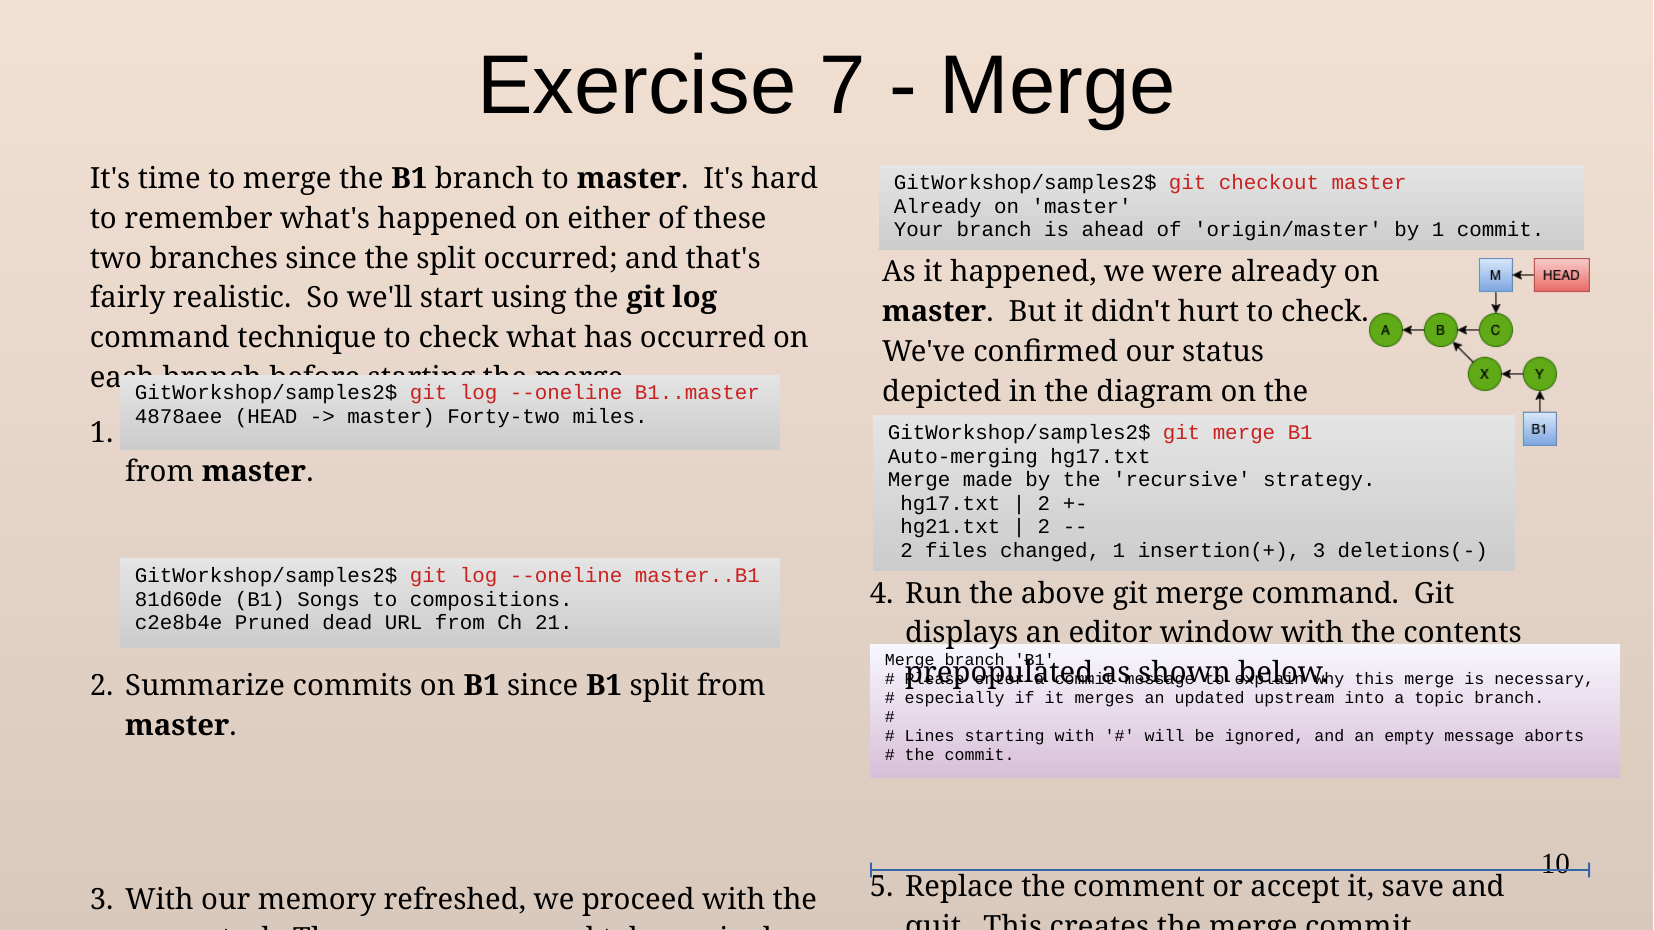

# Exercise 7 - Merge
It's time to merge the B1 branch to master. It's hard to remember what's happened on either of these two branches since the split occurred; and that's fairly realistic. So we'll start using the git log command technique to check what has occurred on each branch before starting the merge.
Summarize commits on master since B1 split from master.
Just the one change on the one line.
Summarize commits on B1 since B1 split from master.
With our memory refreshed, we proceed with the merge task. The merge command takes a single branch name for the source of the merge. The target is always the current branch. Since we want to merge into master, we must make master the current branch.
GitWorkshop/samples2$ git checkout master
Already on 'master'
Your branch is ahead of 'origin/master' by 1 commit.
As it happened, we were already on master. But it didn't hurt to check. We've confirmed our status depicted in the diagram on the right. The merge command itself is easy.
GitWorkshop/samples2$ git log --oneline B1..master
4878aee (HEAD -> master) Forty-two miles.
GitWorkshop/samples2$ git merge B1
Auto-merging hg17.txt
Merge made by the 'recursive' strategy.
 hg17.txt | 2 +-
 hg21.txt | 2 --
 2 files changed, 1 insertion(+), 3 deletions(-)
GitWorkshop/samples2$ git log --oneline master..B1
81d60de (B1) Songs to compositions.
c2e8b4e Pruned dead URL from Ch 21.
Run the above git merge command. Git displays an editor window with the contents prepopulated as shown below.
Replace the comment or accept it, save and quit. This creates the merge commit.
Merge branch 'B1'
# Please enter a commit message to explain why this merge is necessary,
# especially if it merges an updated upstream into a topic branch.
#
# Lines starting with '#' will be ignored, and an empty message aborts
# the commit.
10